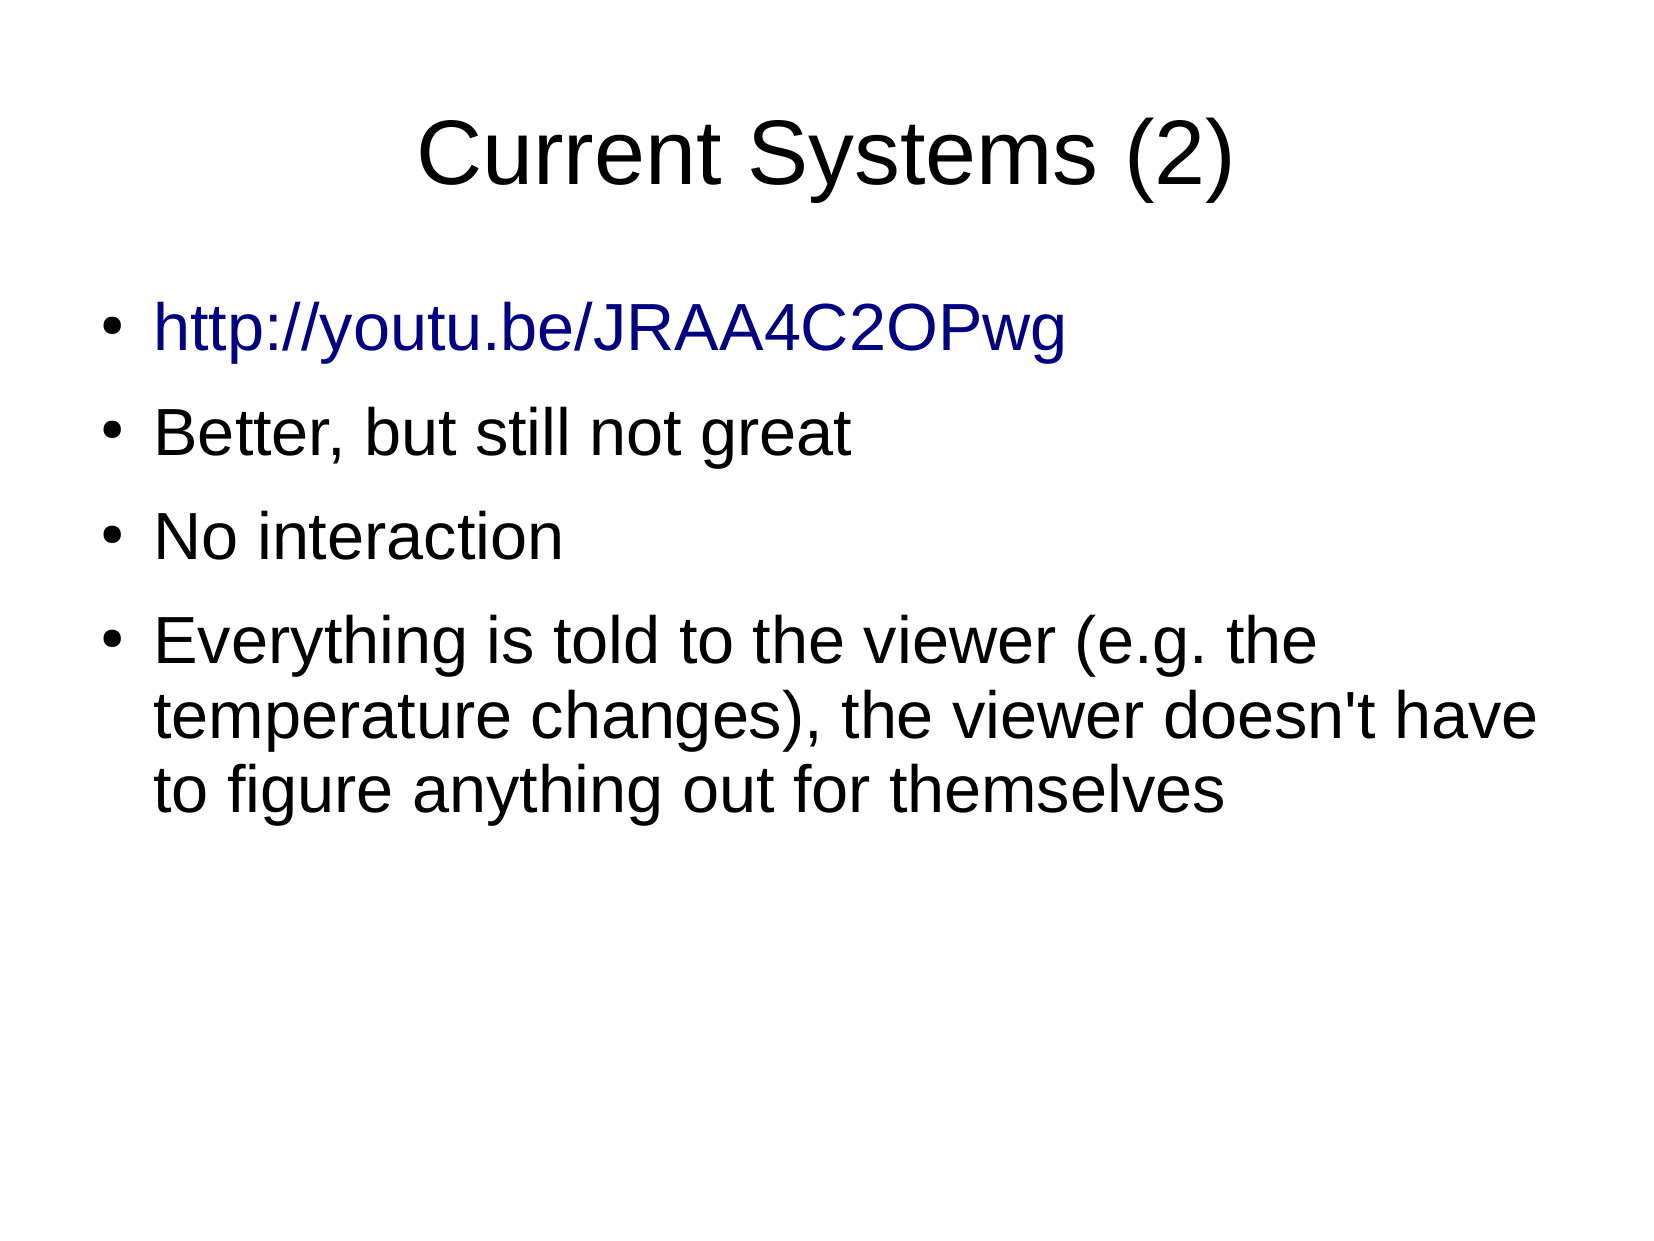

# Current Systems (2)
http://youtu.be/JRAA4C2OPwg
Better, but still not great
No interaction
Everything is told to the viewer (e.g. the temperature changes), the viewer doesn't have to figure anything out for themselves